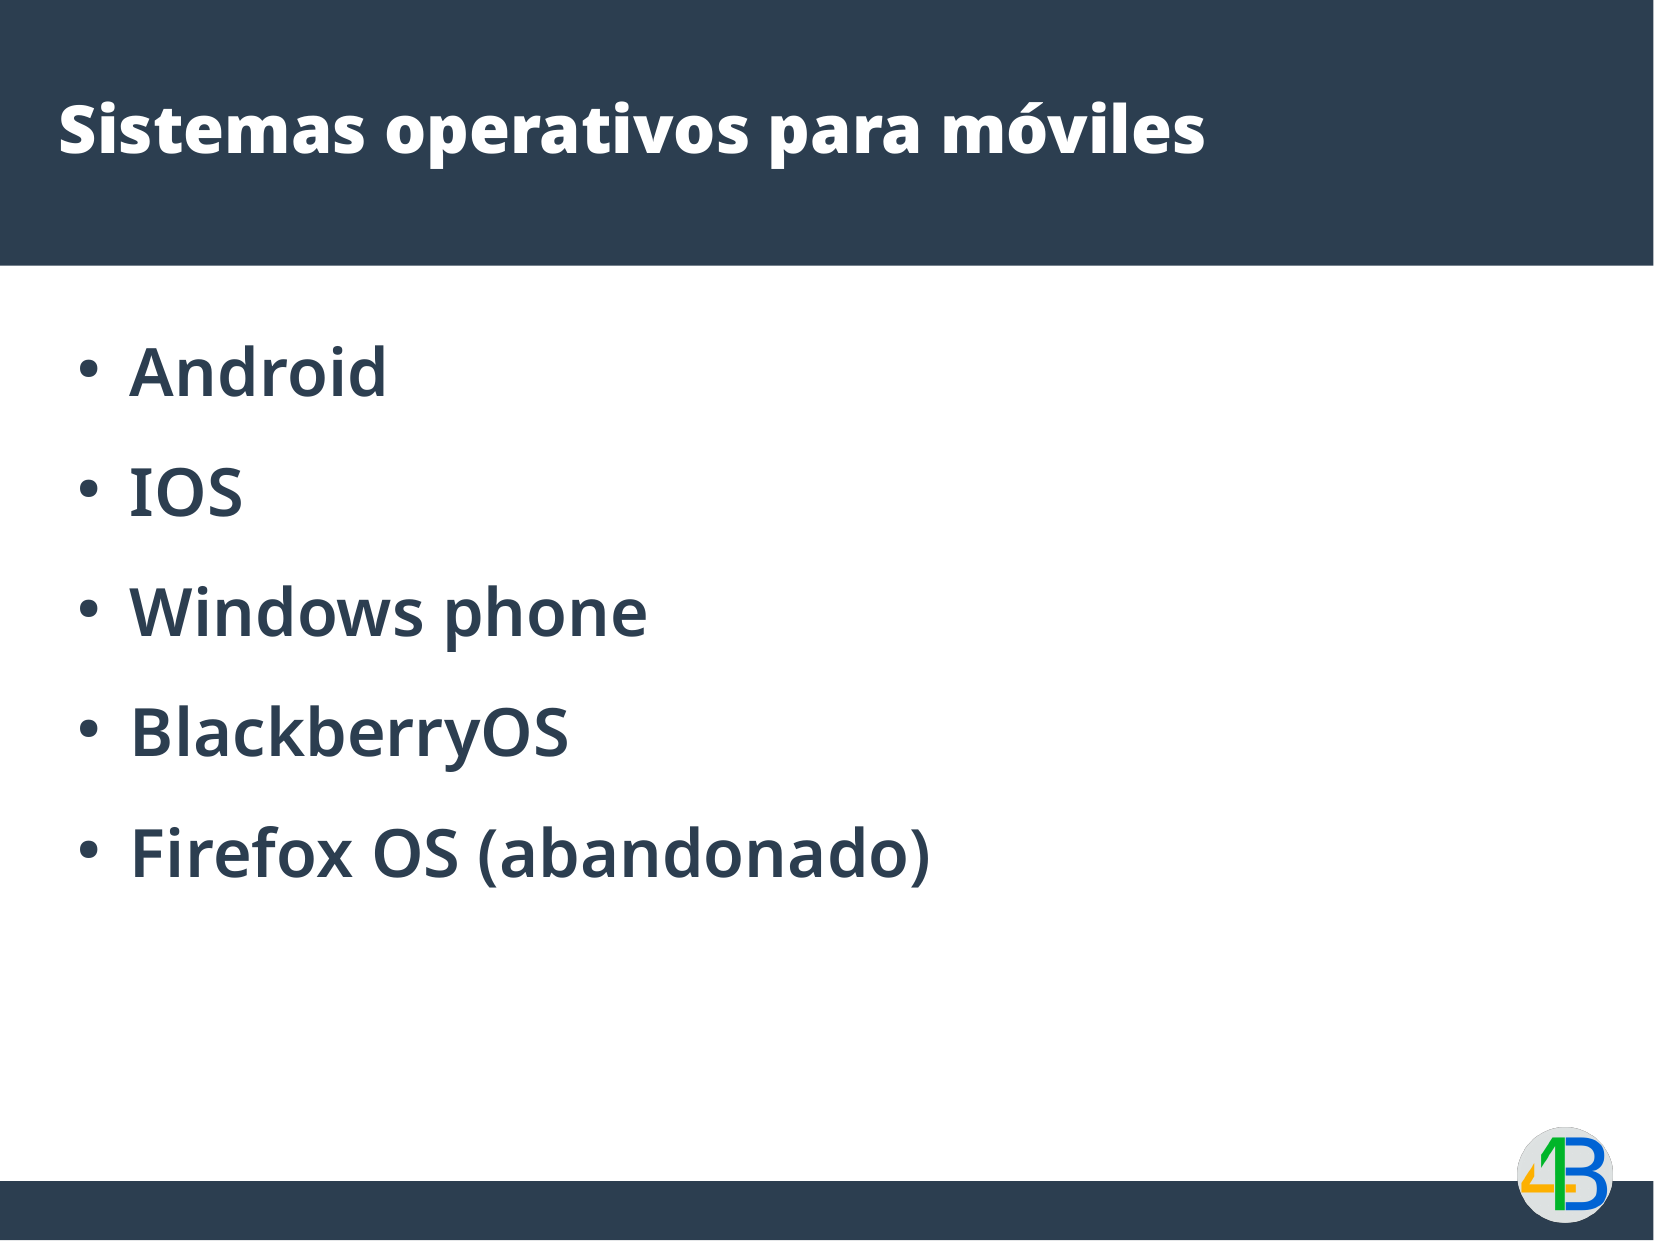

# Sistemas operativos para móviles
Android
IOS
Windows phone
BlackberryOS
Firefox OS (abandonado)